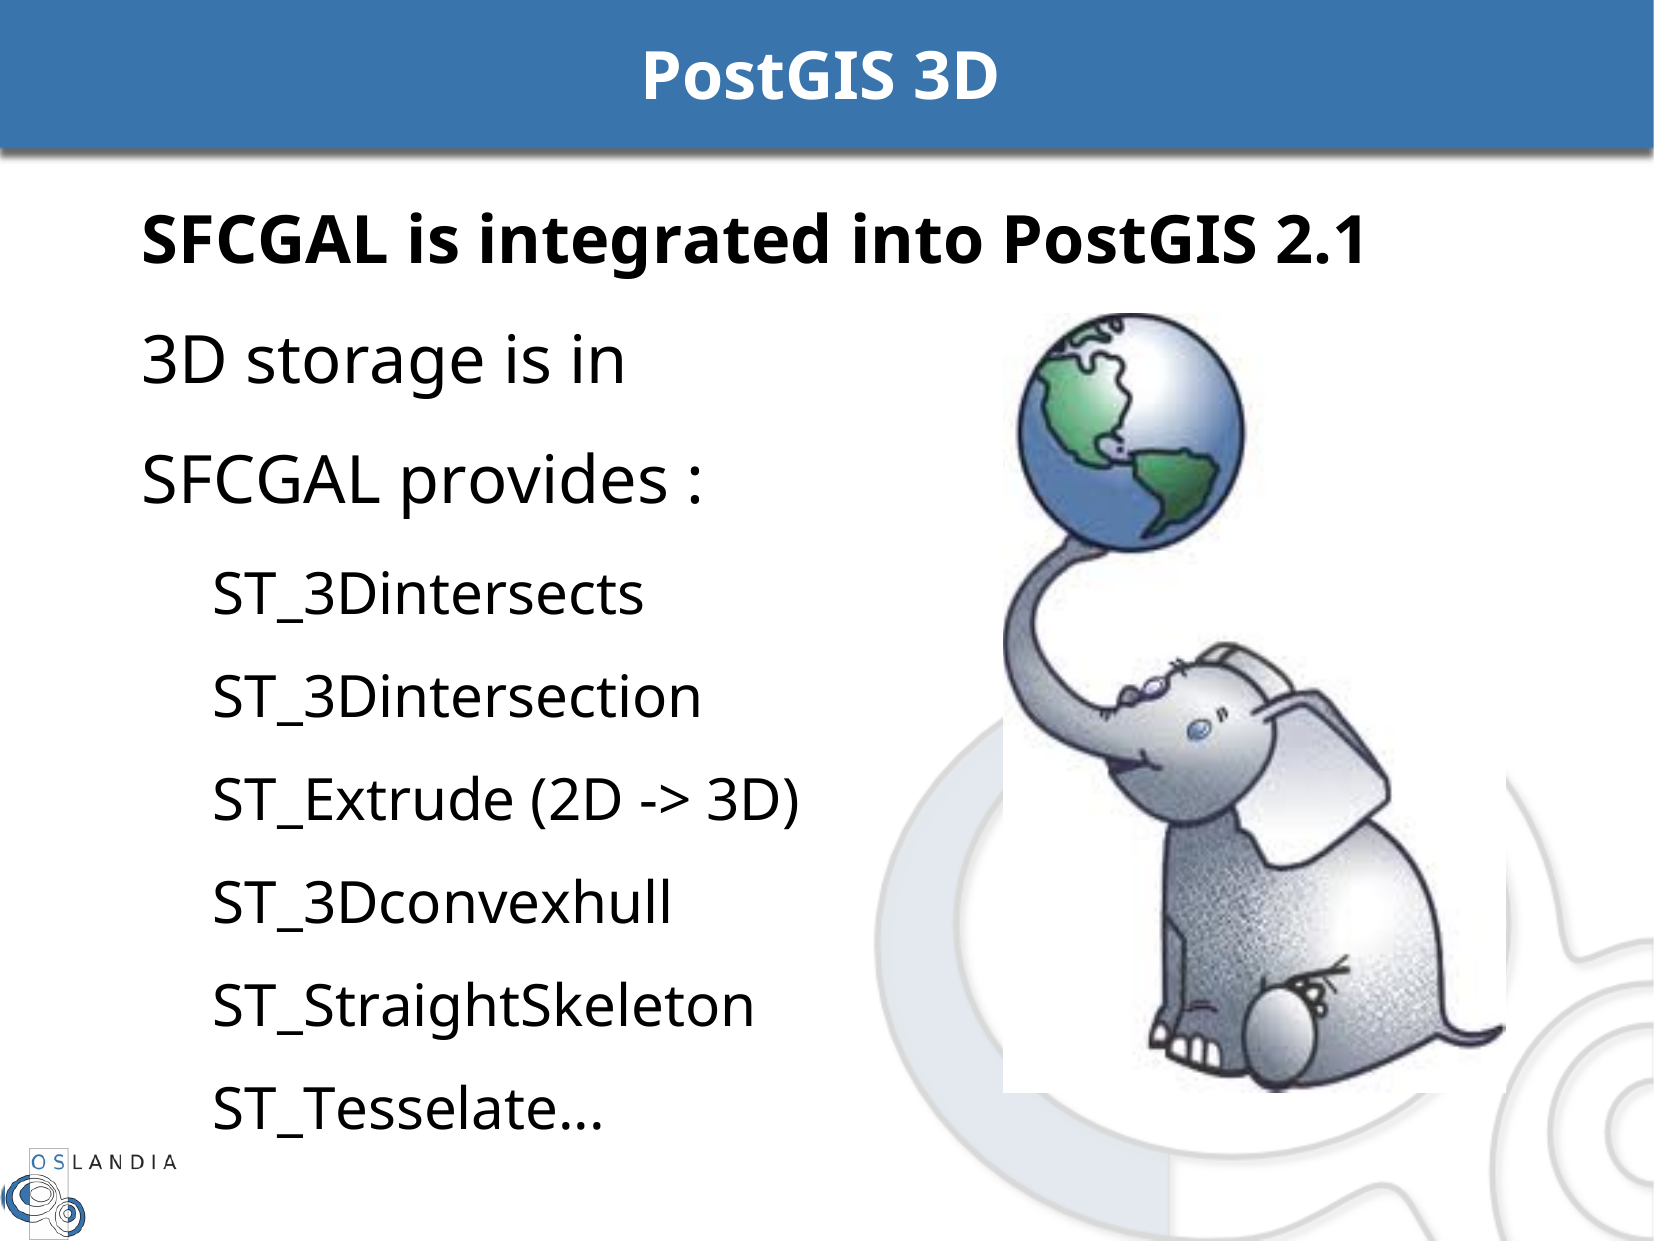

# PostGIS 3D
SFCGAL is integrated into PostGIS 2.1
3D storage is in
SFCGAL provides :
ST_3Dintersects
ST_3Dintersection
ST_Extrude (2D -> 3D)
ST_3Dconvexhull
ST_StraightSkeleton
ST_Tesselate...